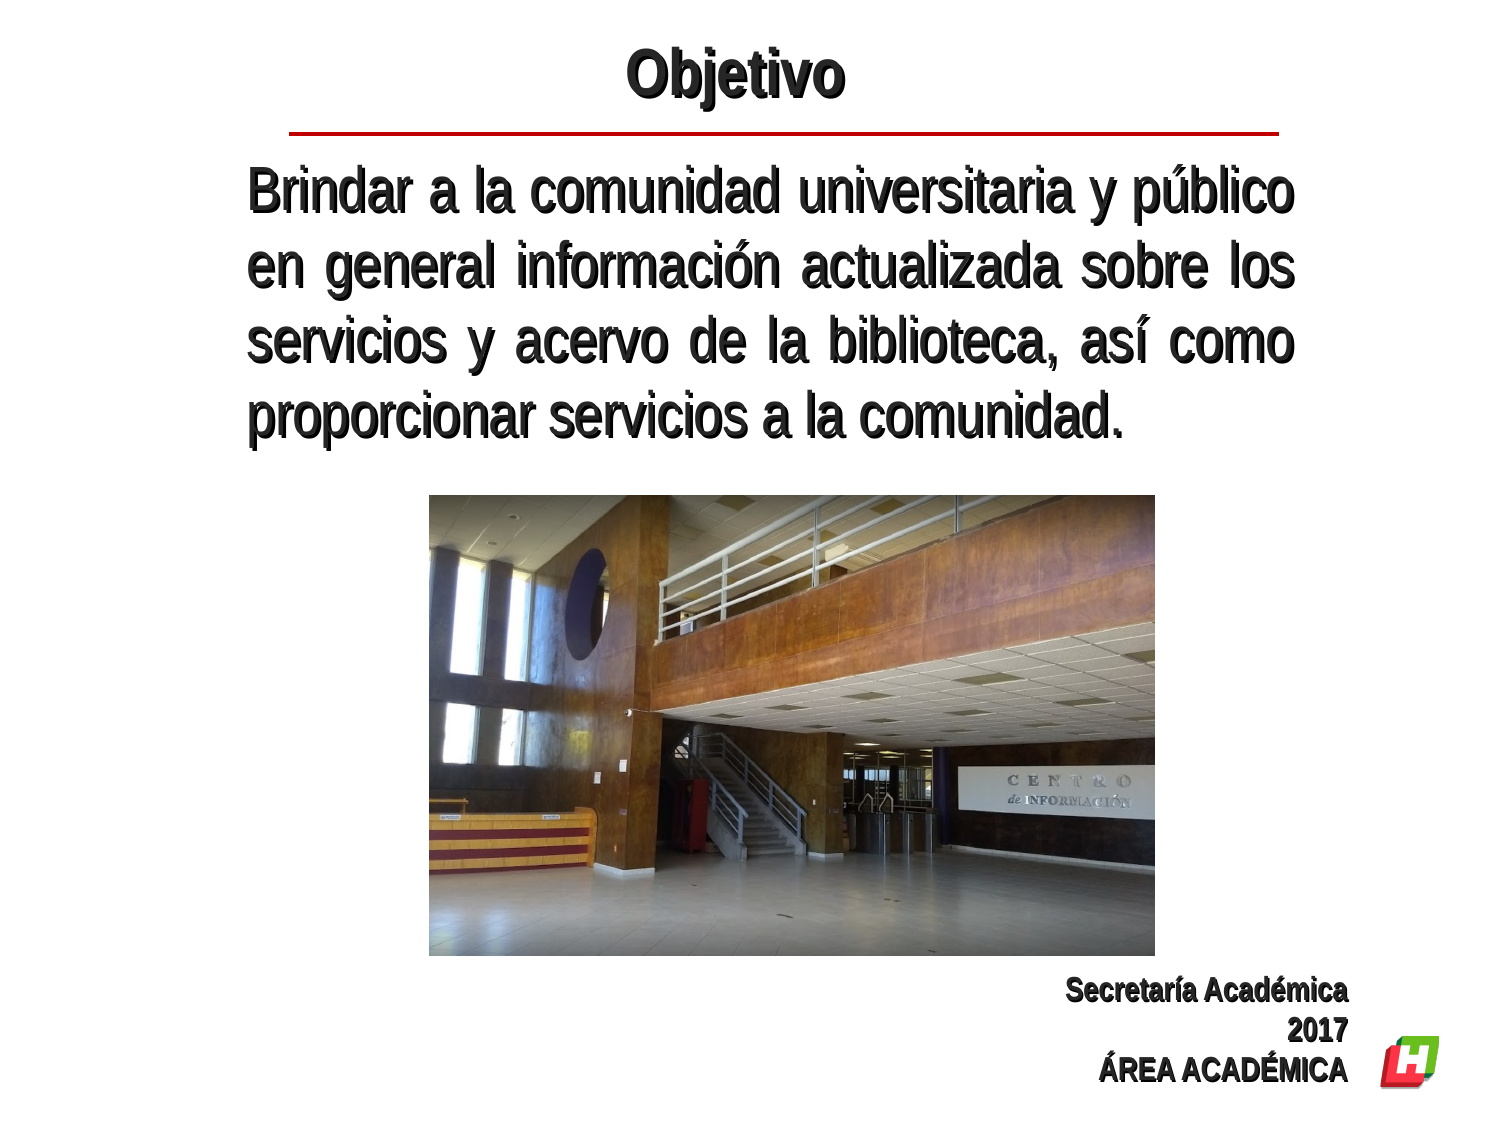

Objetivo
Brindar a la comunidad universitaria y público en general información actualizada sobre los servicios y acervo de la biblioteca, así como proporcionar servicios a la comunidad.
Secretaría Académica
2017
ÁREA ACADÉMICA